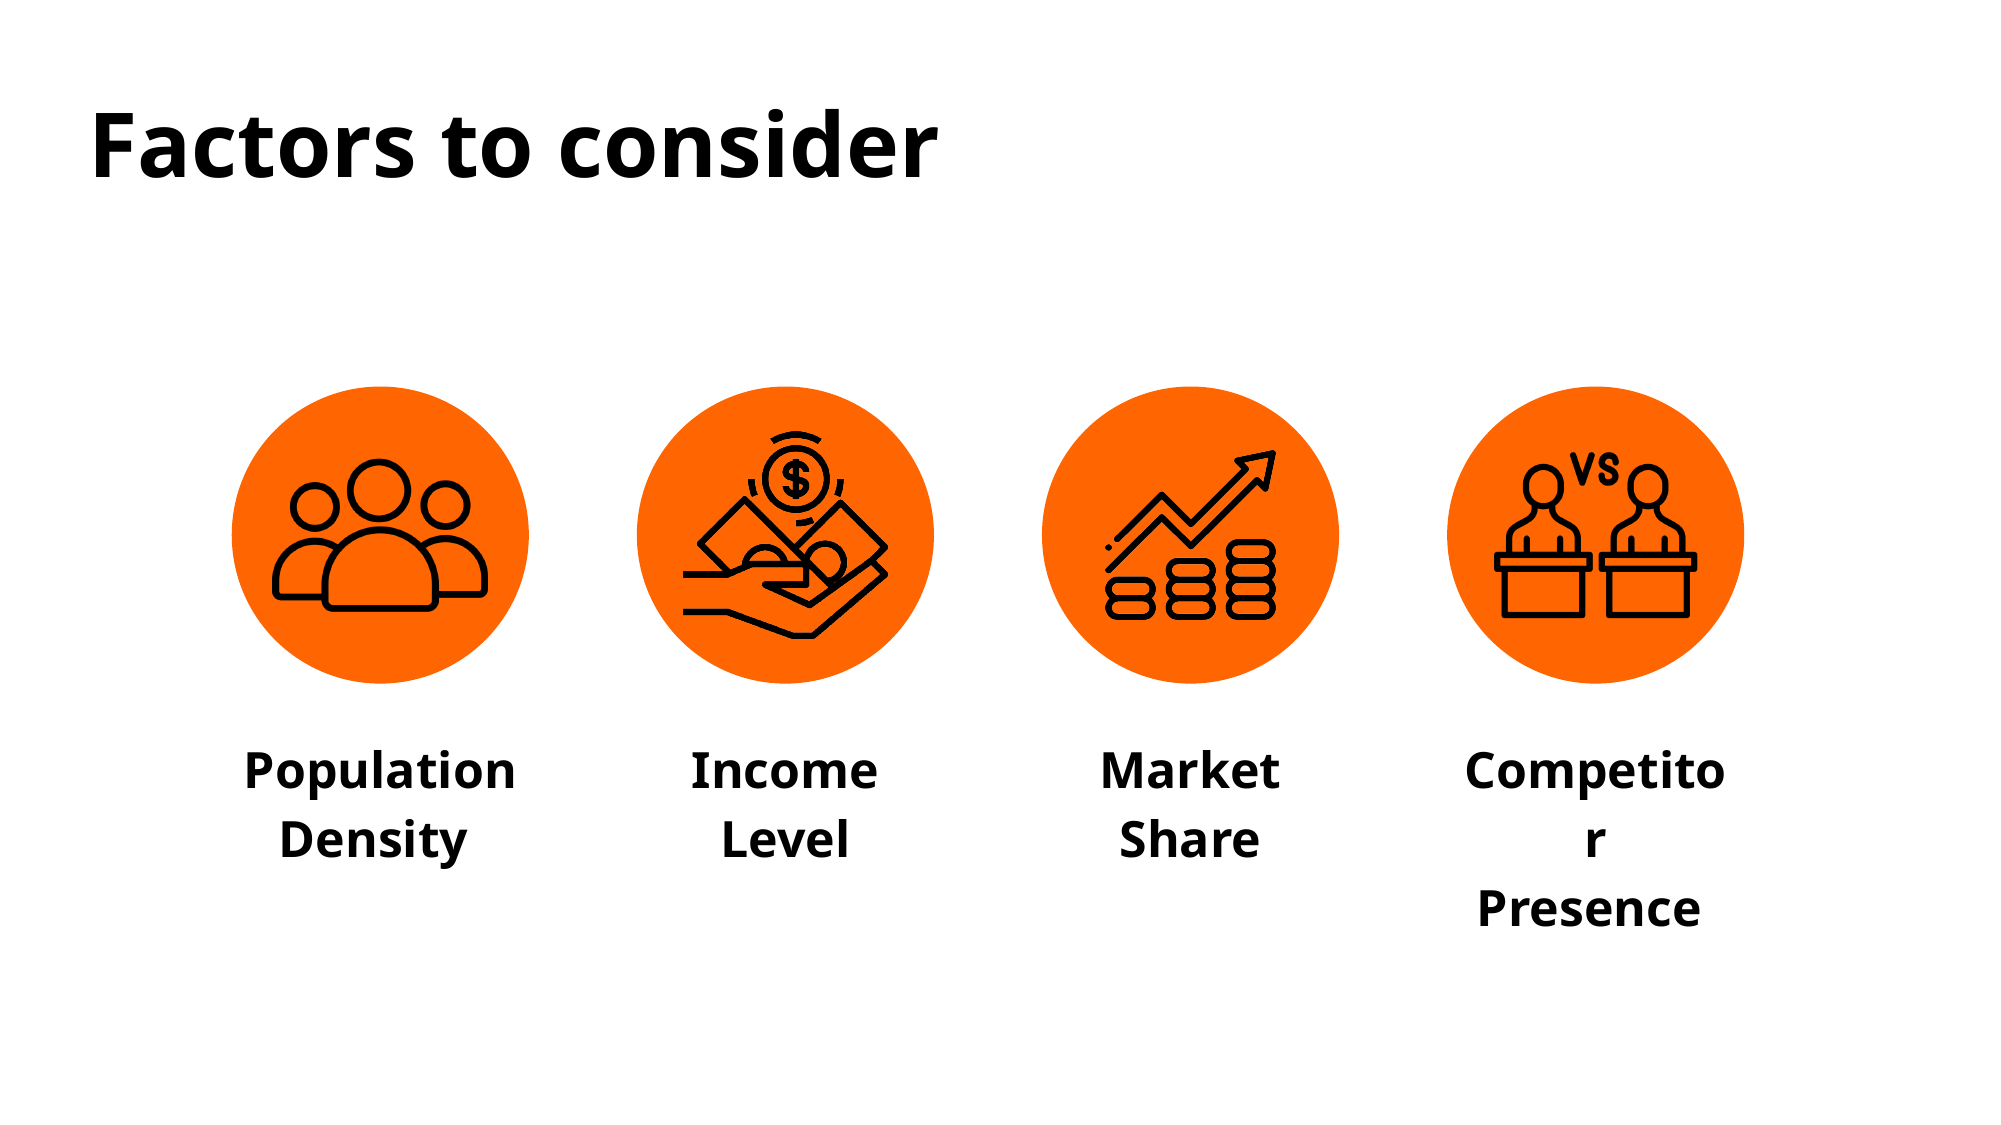

# Factors to consider
Population
Density
Income
Level
Market
Share
Competitor
Presence